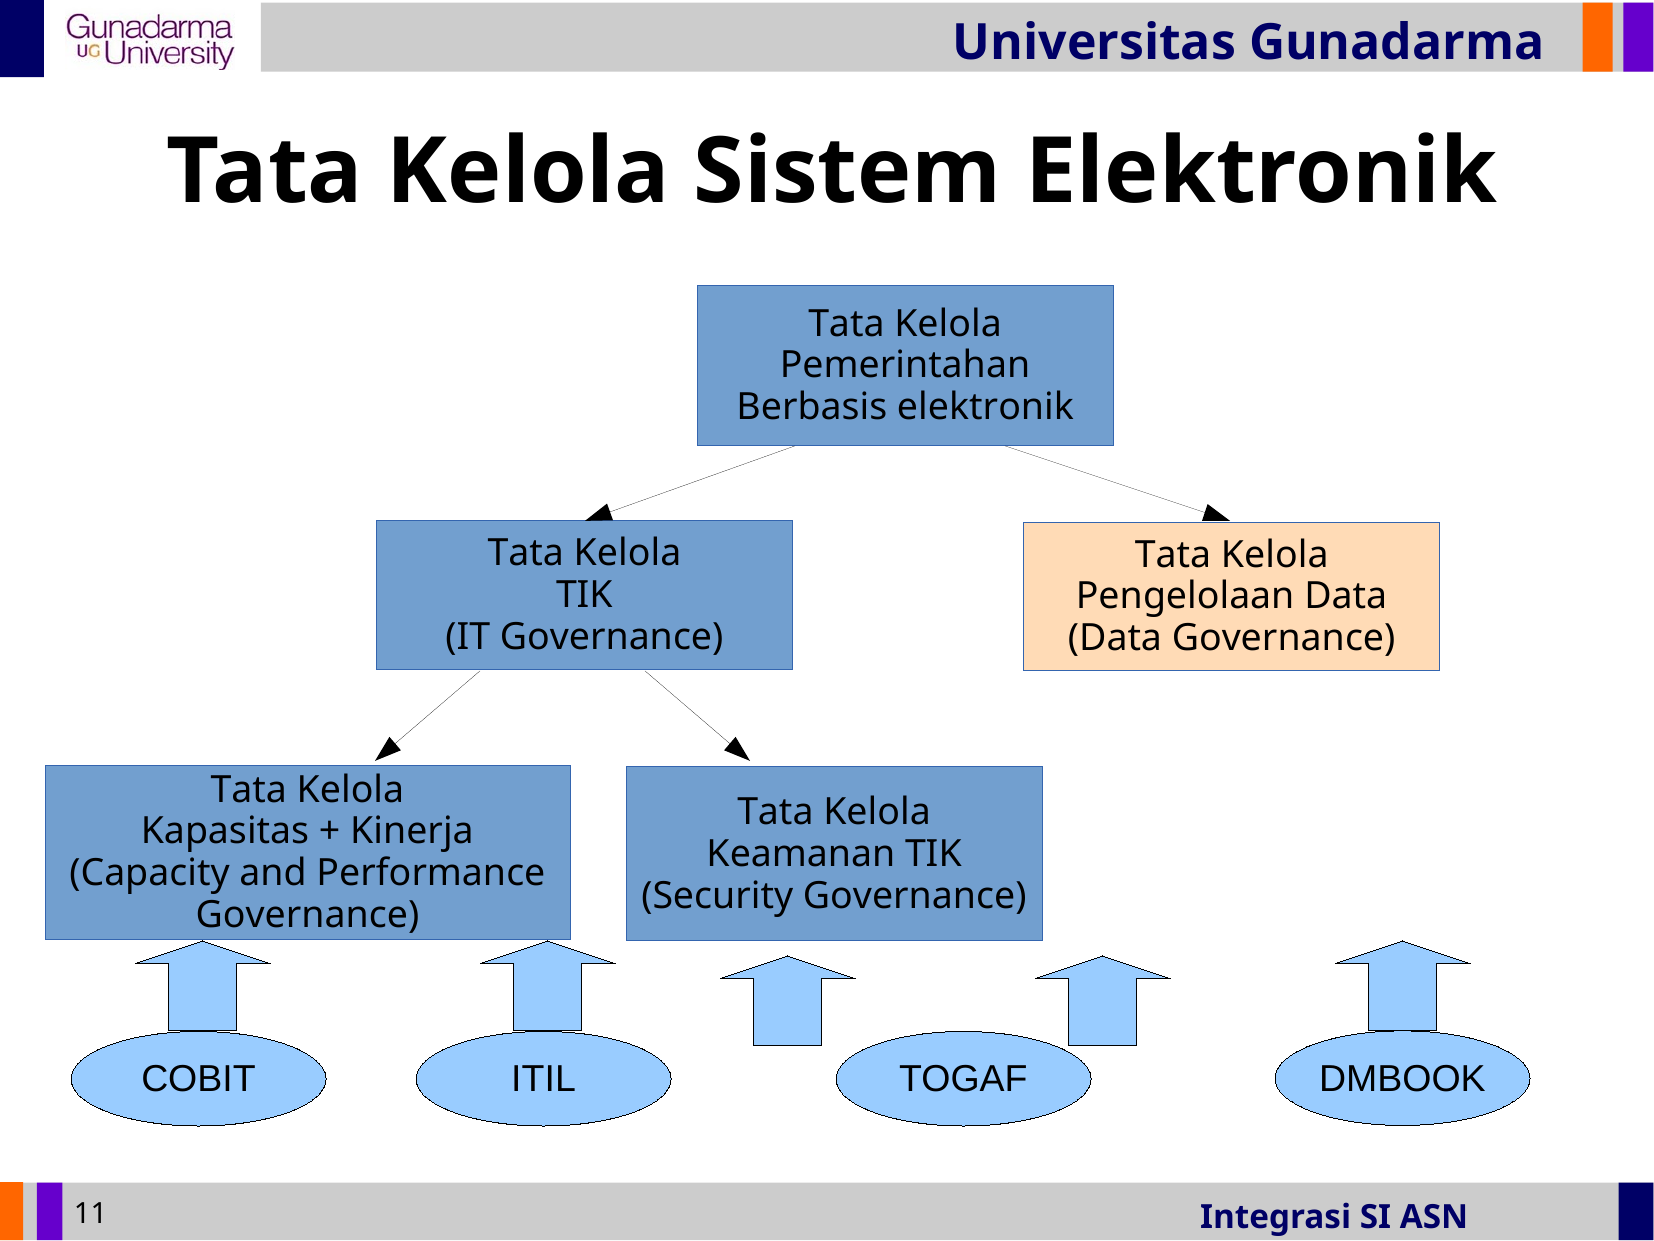

# Tata Kelola Sistem Elektronik
Tata Kelola
Pemerintahan
Berbasis elektronik
Tata Kelola
TIK
(IT Governance)
Tata Kelola
Pengelolaan Data
(Data Governance)
Tata Kelola
Kapasitas + Kinerja
(Capacity and Performance
Governance)
Tata Kelola
Keamanan TIK
(Security Governance)
DMBOOK
COBIT
ITIL
TOGAF